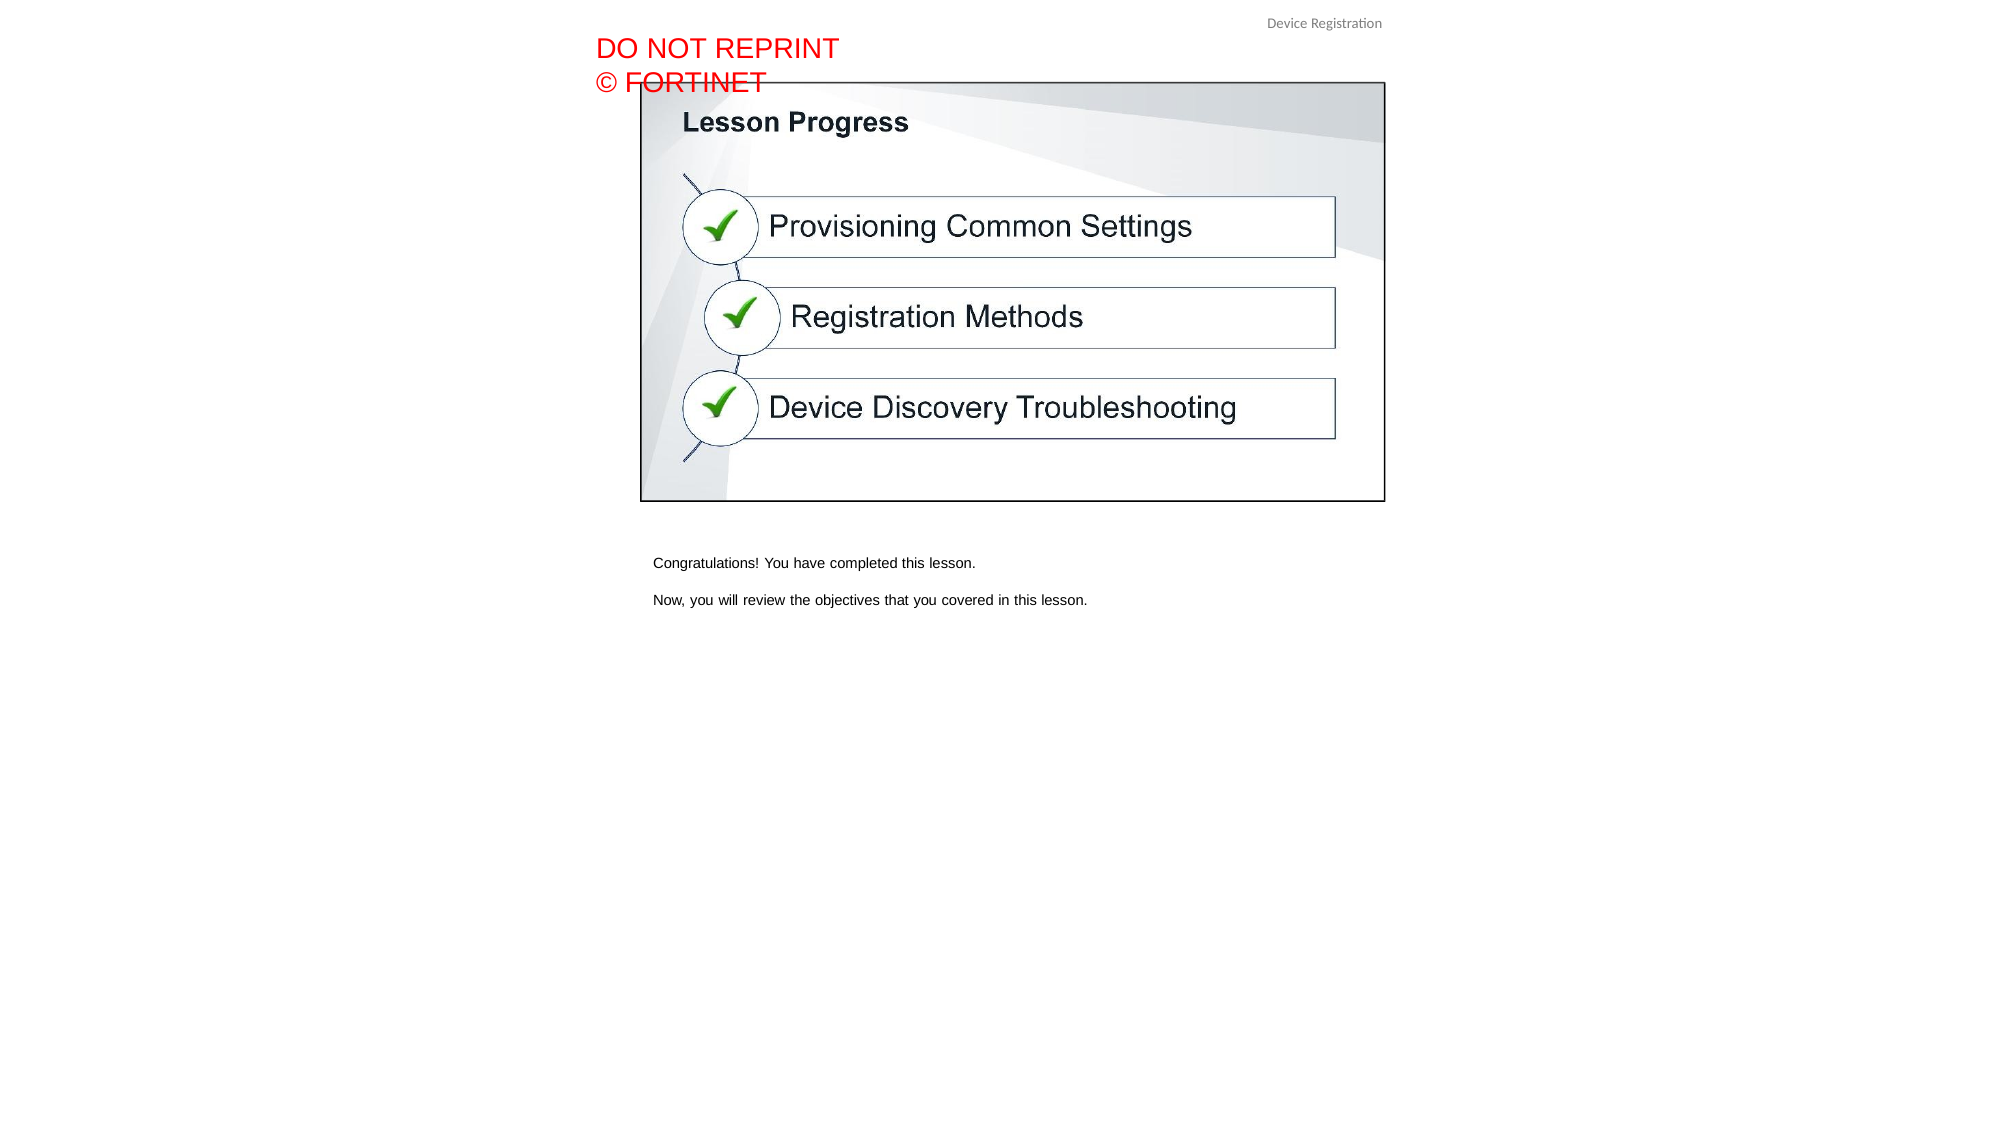

Device Registration
DO NOT REPRINT
© FORTINET
Congratulations! You have completed this lesson.
Now, you will review the objectives that you covered in this lesson.
FortiManager 6.2 Study Guide